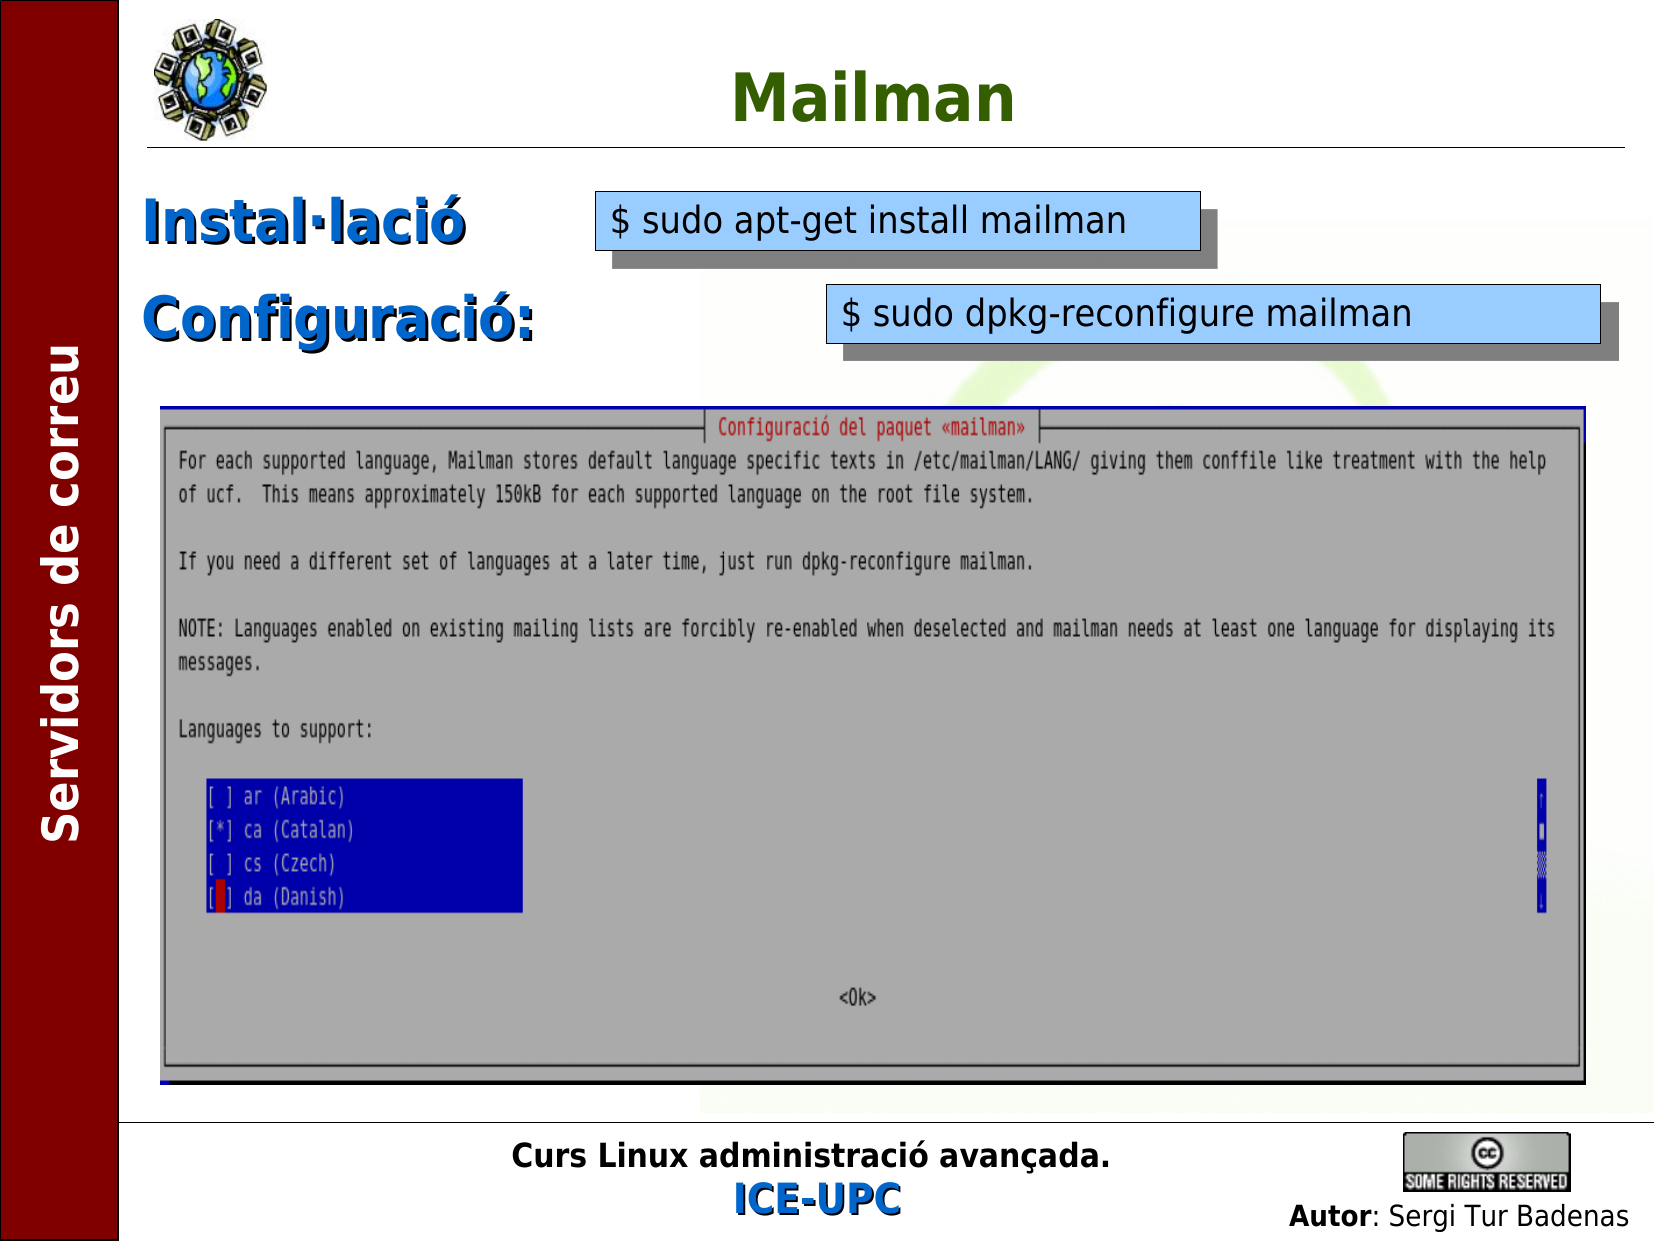

# Mailman
Instal·lació
Configuració:
$ sudo apt-get install mailman
$ sudo dpkg-reconfigure mailman
Idiomes: